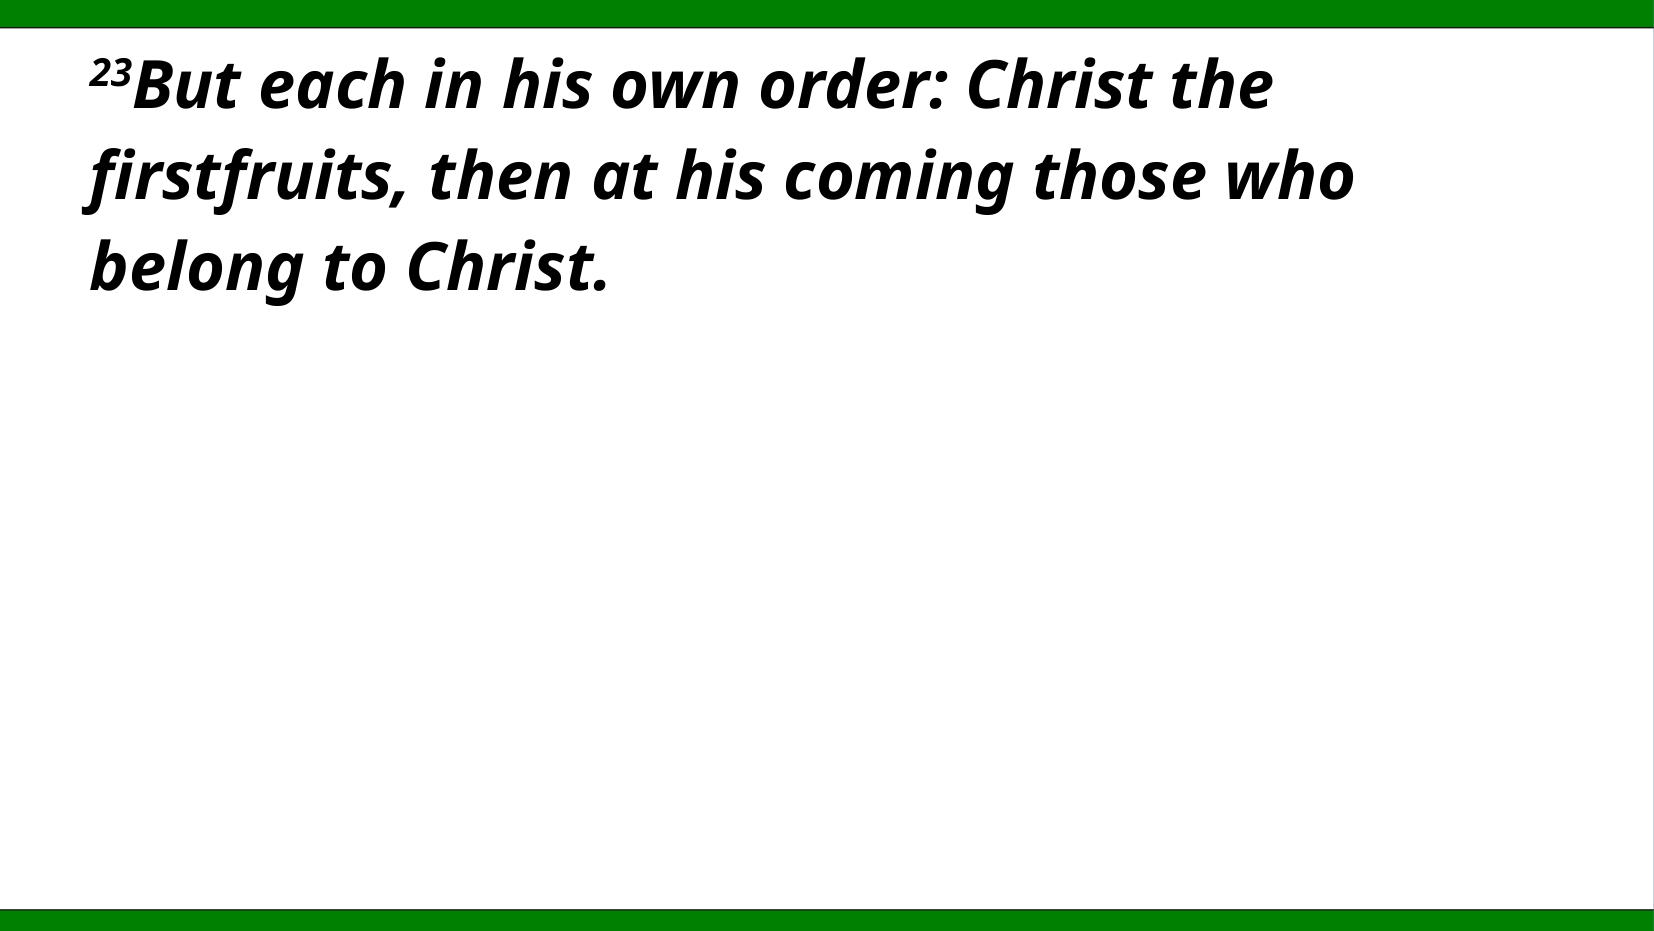

23But each in his own order: Christ the firstfruits, then at his coming those who belong to Christ.